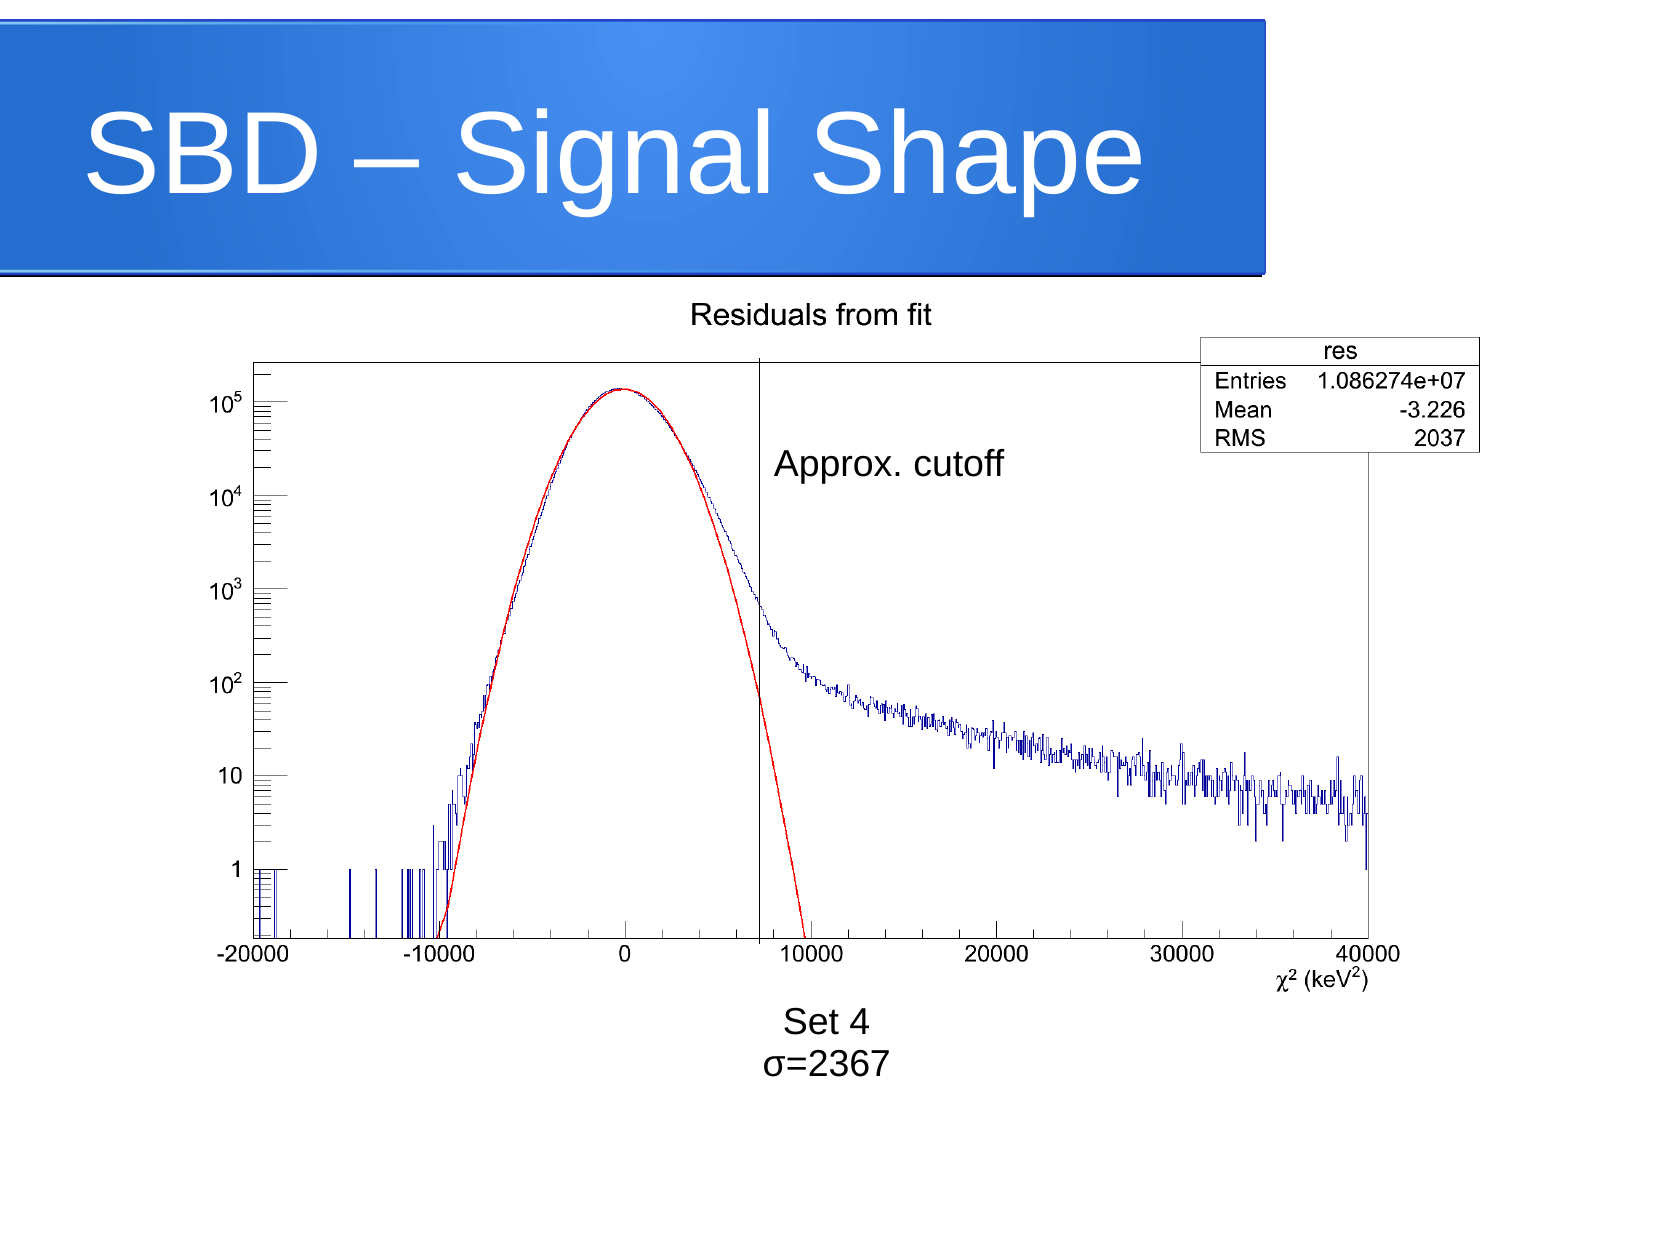

# SBD – Signal Shape
Approx. cutoff
Set 4
σ=2367